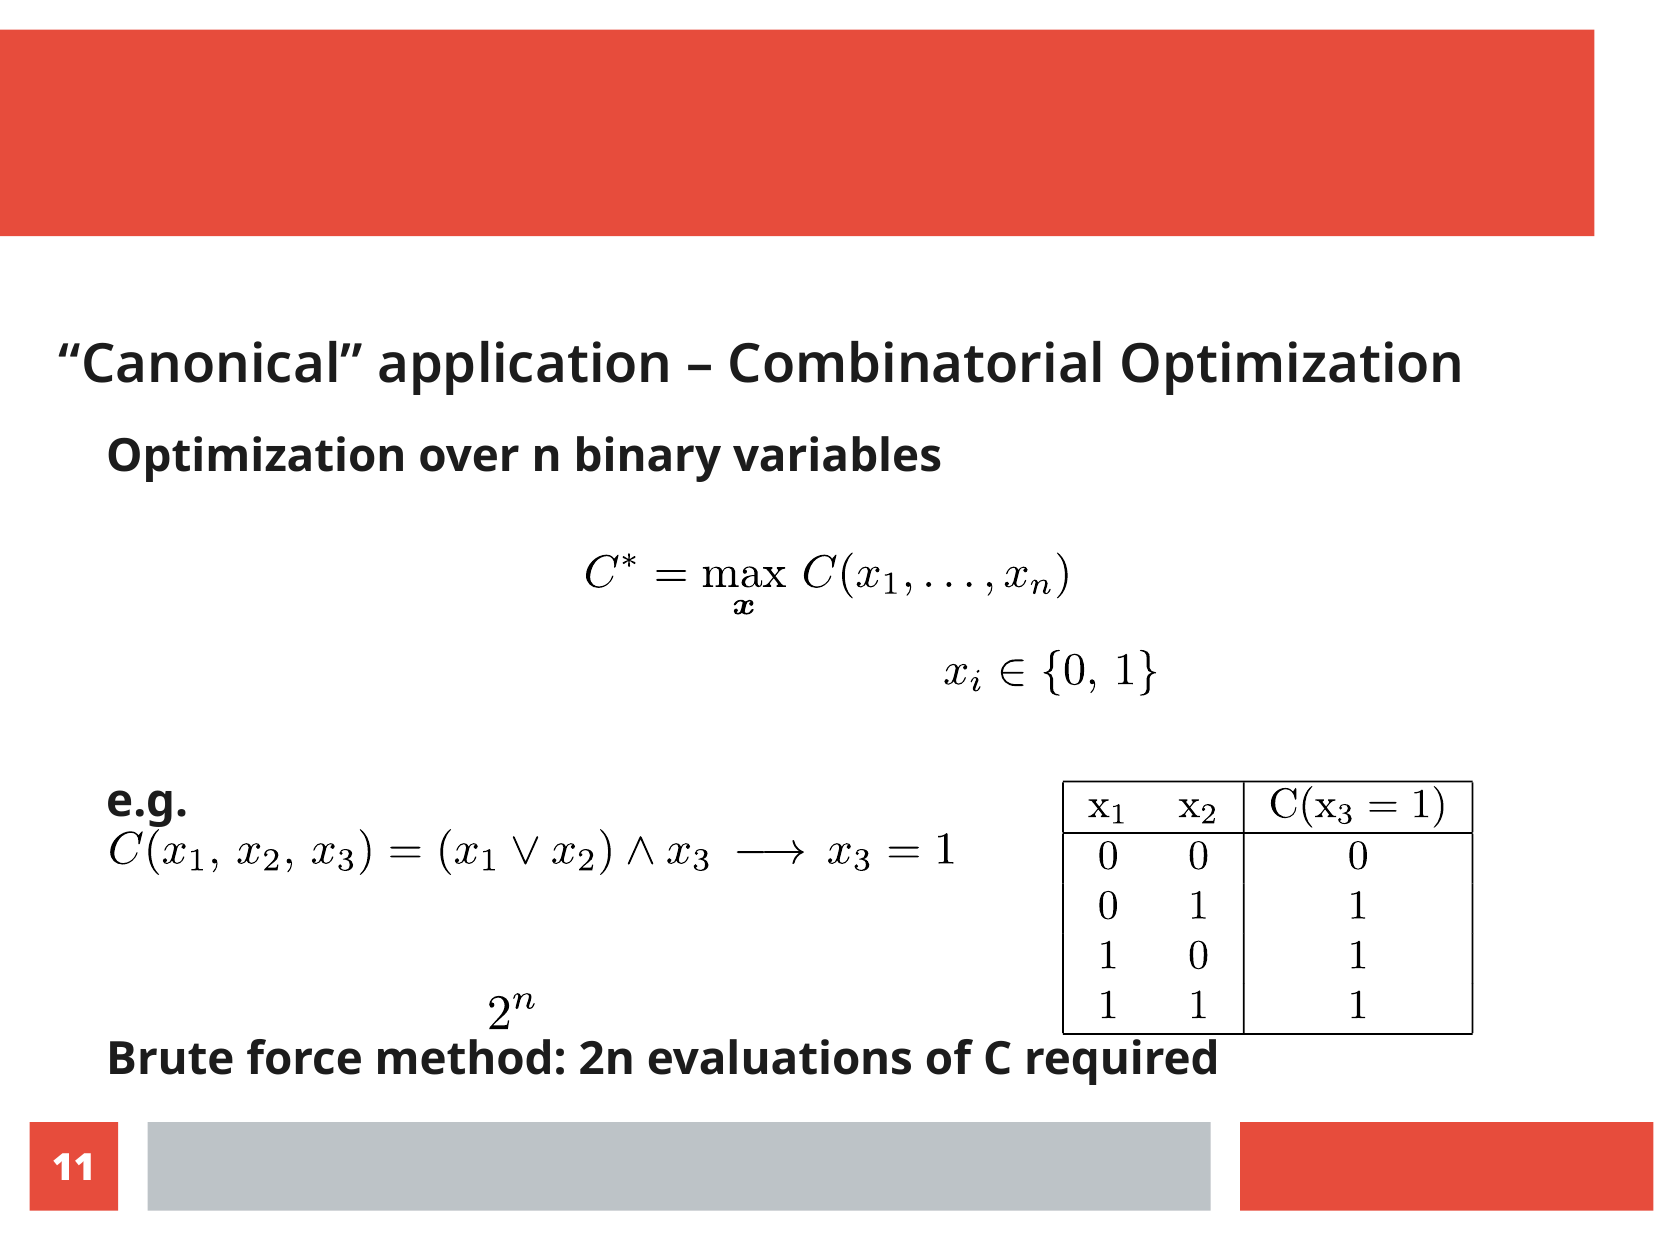

#
“Canonical” application – Combinatorial Optimization
Optimization over n binary variables
e.g.
Brute force method: 2n evaluations of C required
11